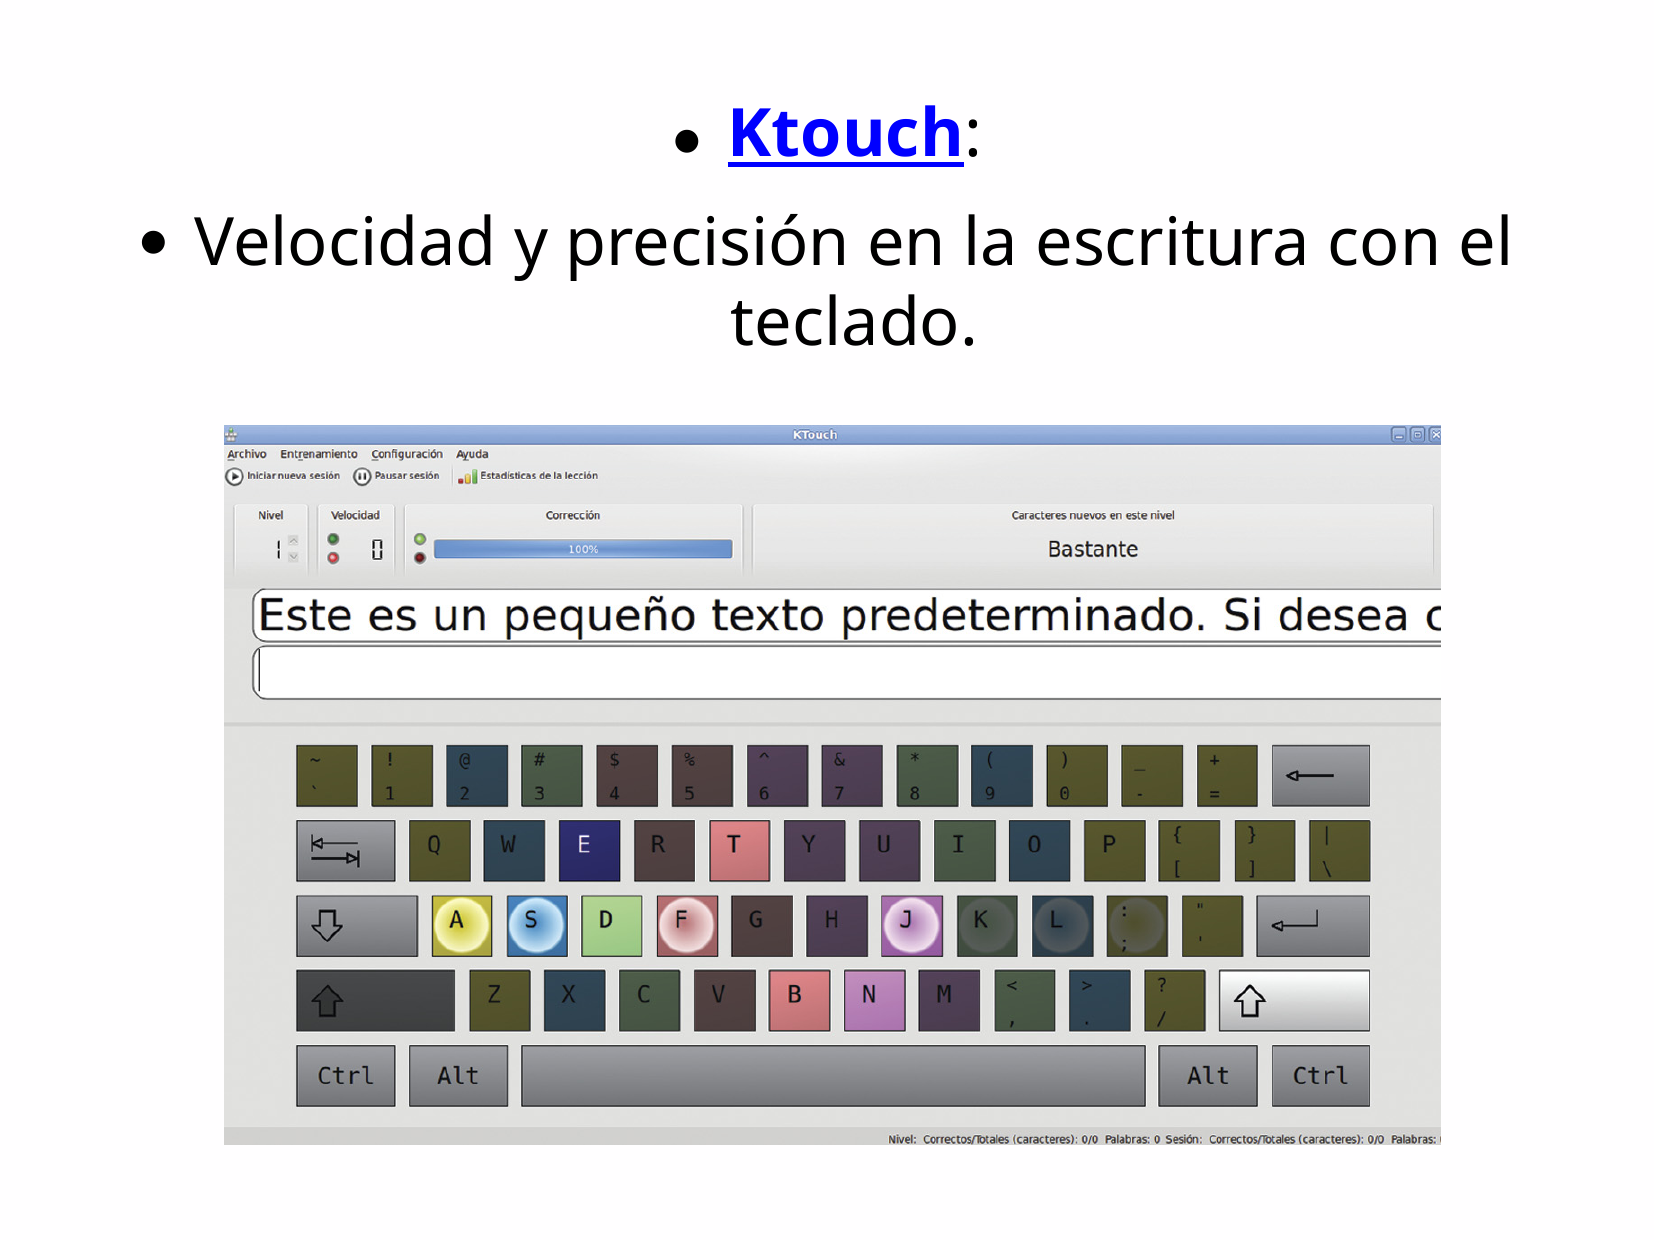

# Ktouch:
Velocidad y precisión en la escritura con el teclado.